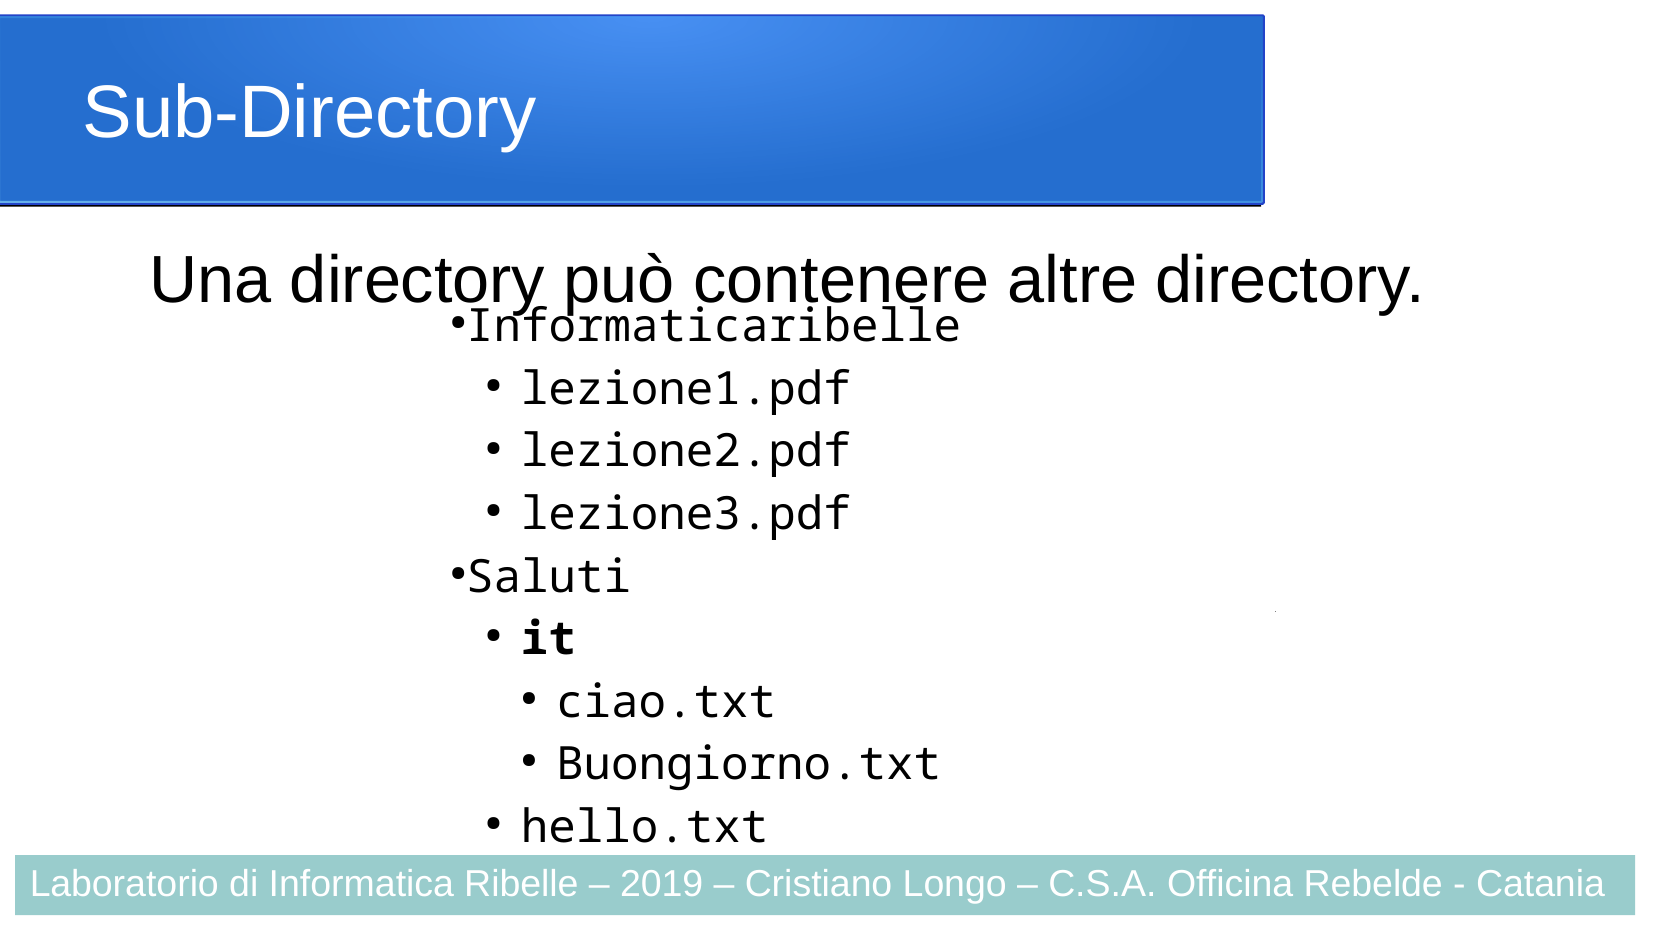

# Sub-Directory
Una directory può contenere altre directory.
Informaticaribelle
lezione1.pdf
lezione2.pdf
lezione3.pdf
Saluti
it
ciao.txt
Buongiorno.txt
hello.txt
Laboratorio di Informatica Ribelle – 2019 – Cristiano Longo – C.S.A. Officina Rebelde - Catania